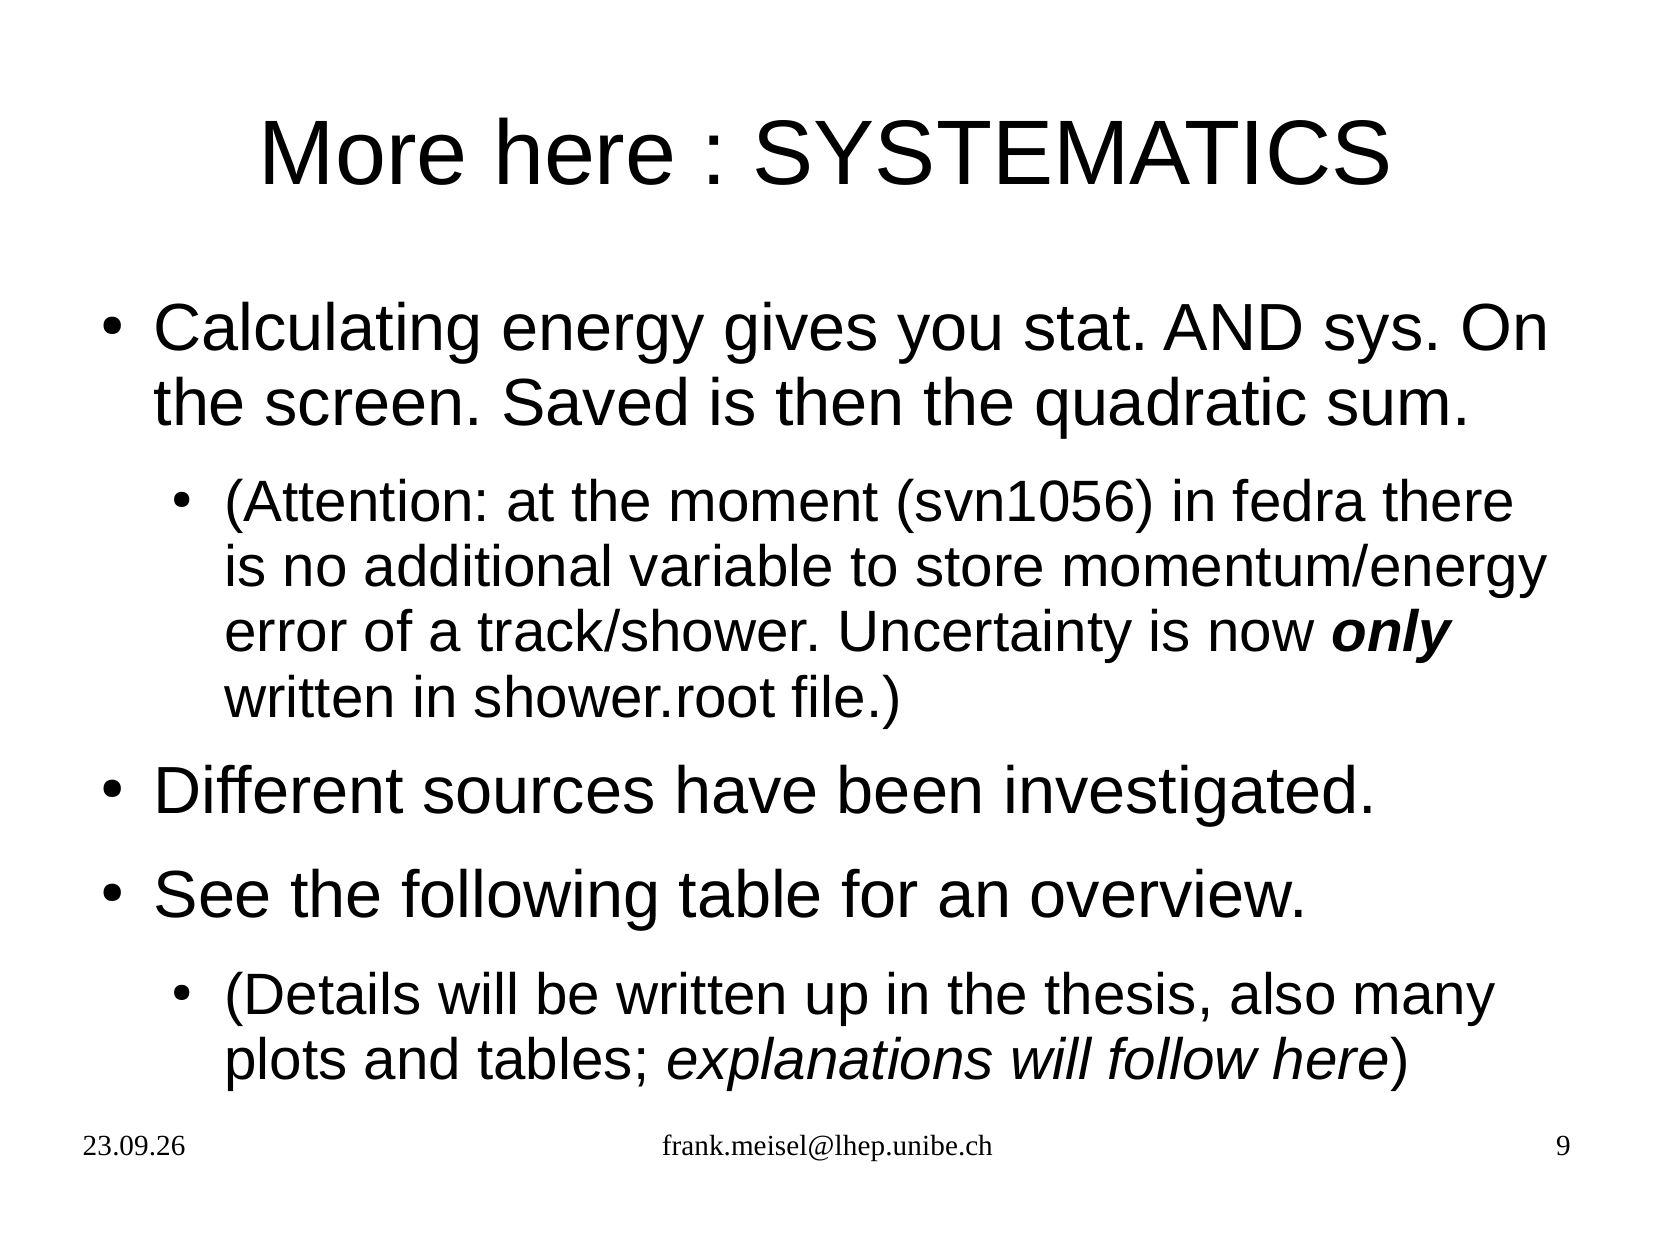

# More here : SYSTEMATICS
Calculating energy gives you stat. AND sys. On the screen. Saved is then the quadratic sum.
(Attention: at the moment (svn1056) in fedra there is no additional variable to store momentum/energy error of a track/shower. Uncertainty is now only written in shower.root file.)
Different sources have been investigated.
See the following table for an overview.
(Details will be written up in the thesis, also many plots and tables; explanations will follow here)
frank.meisel@lhep.unibe.ch
9